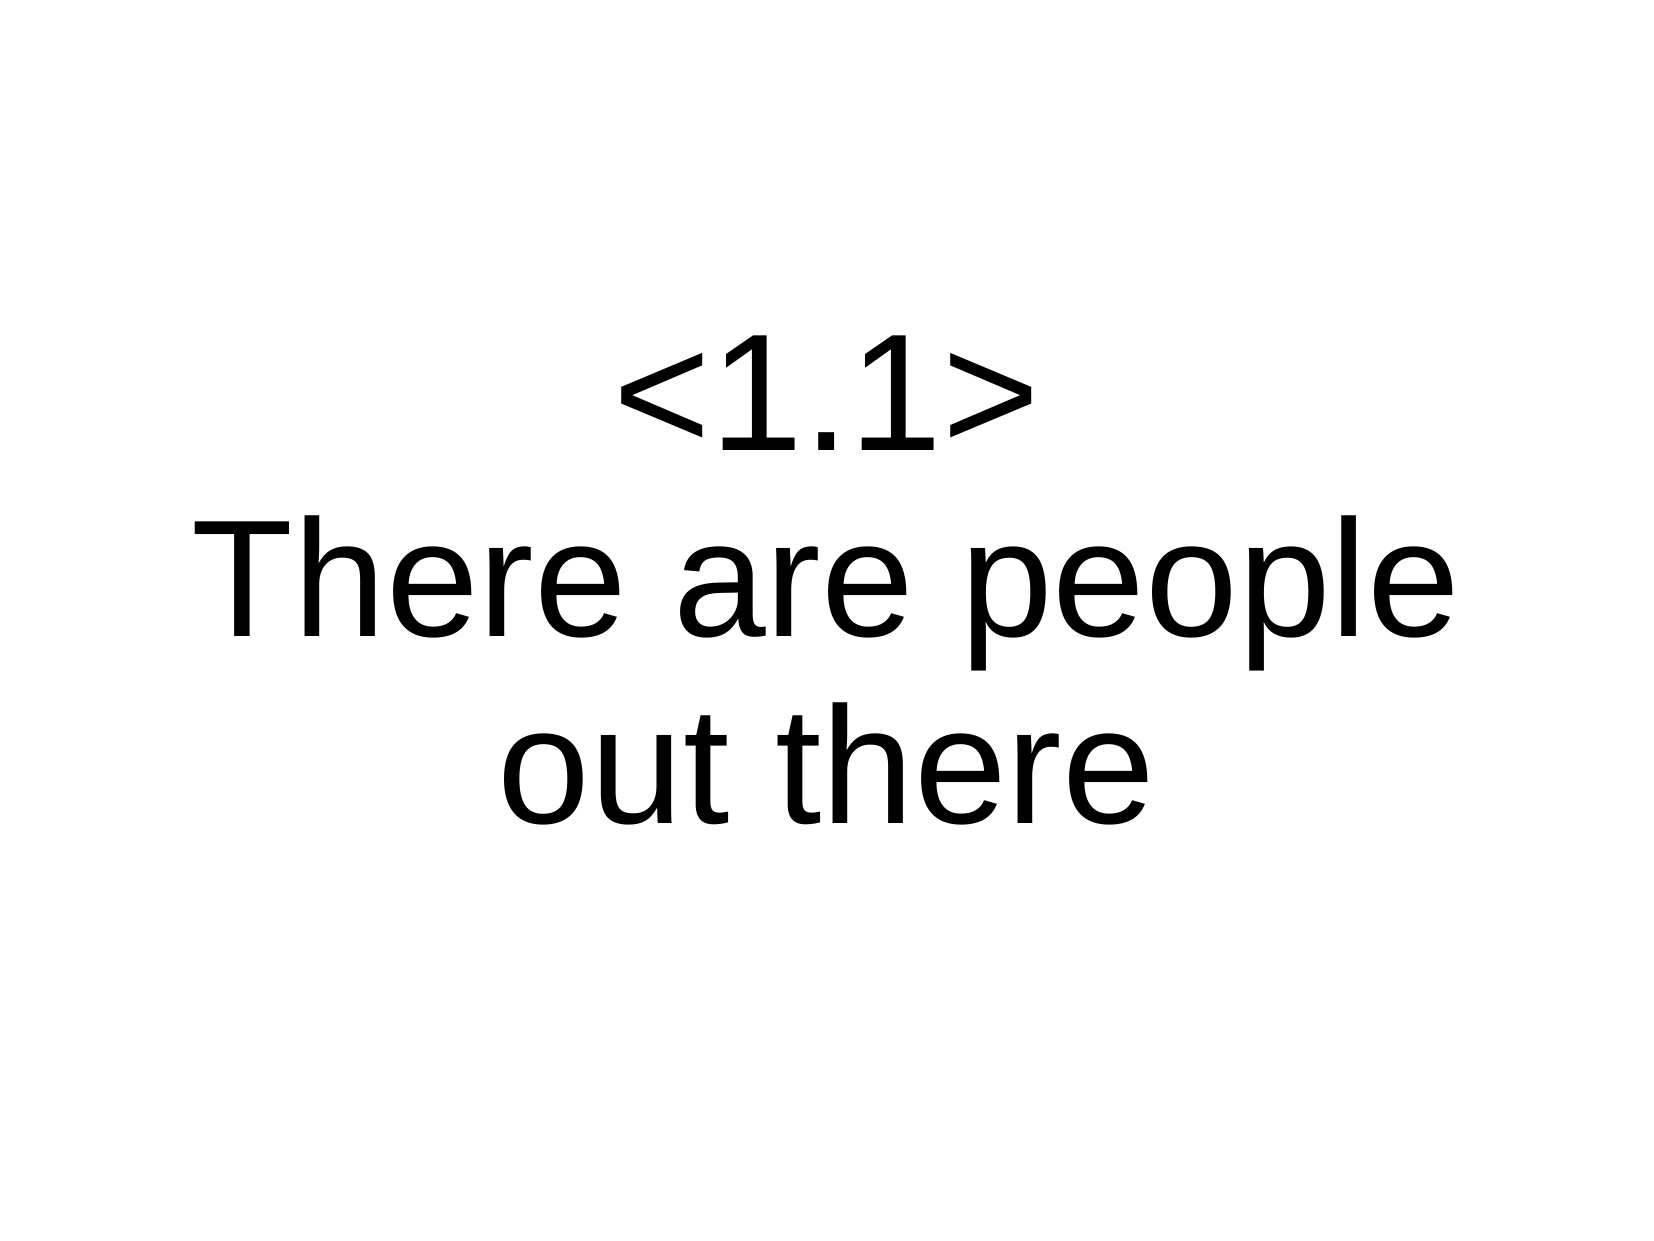

# <1.1>
There are people out there